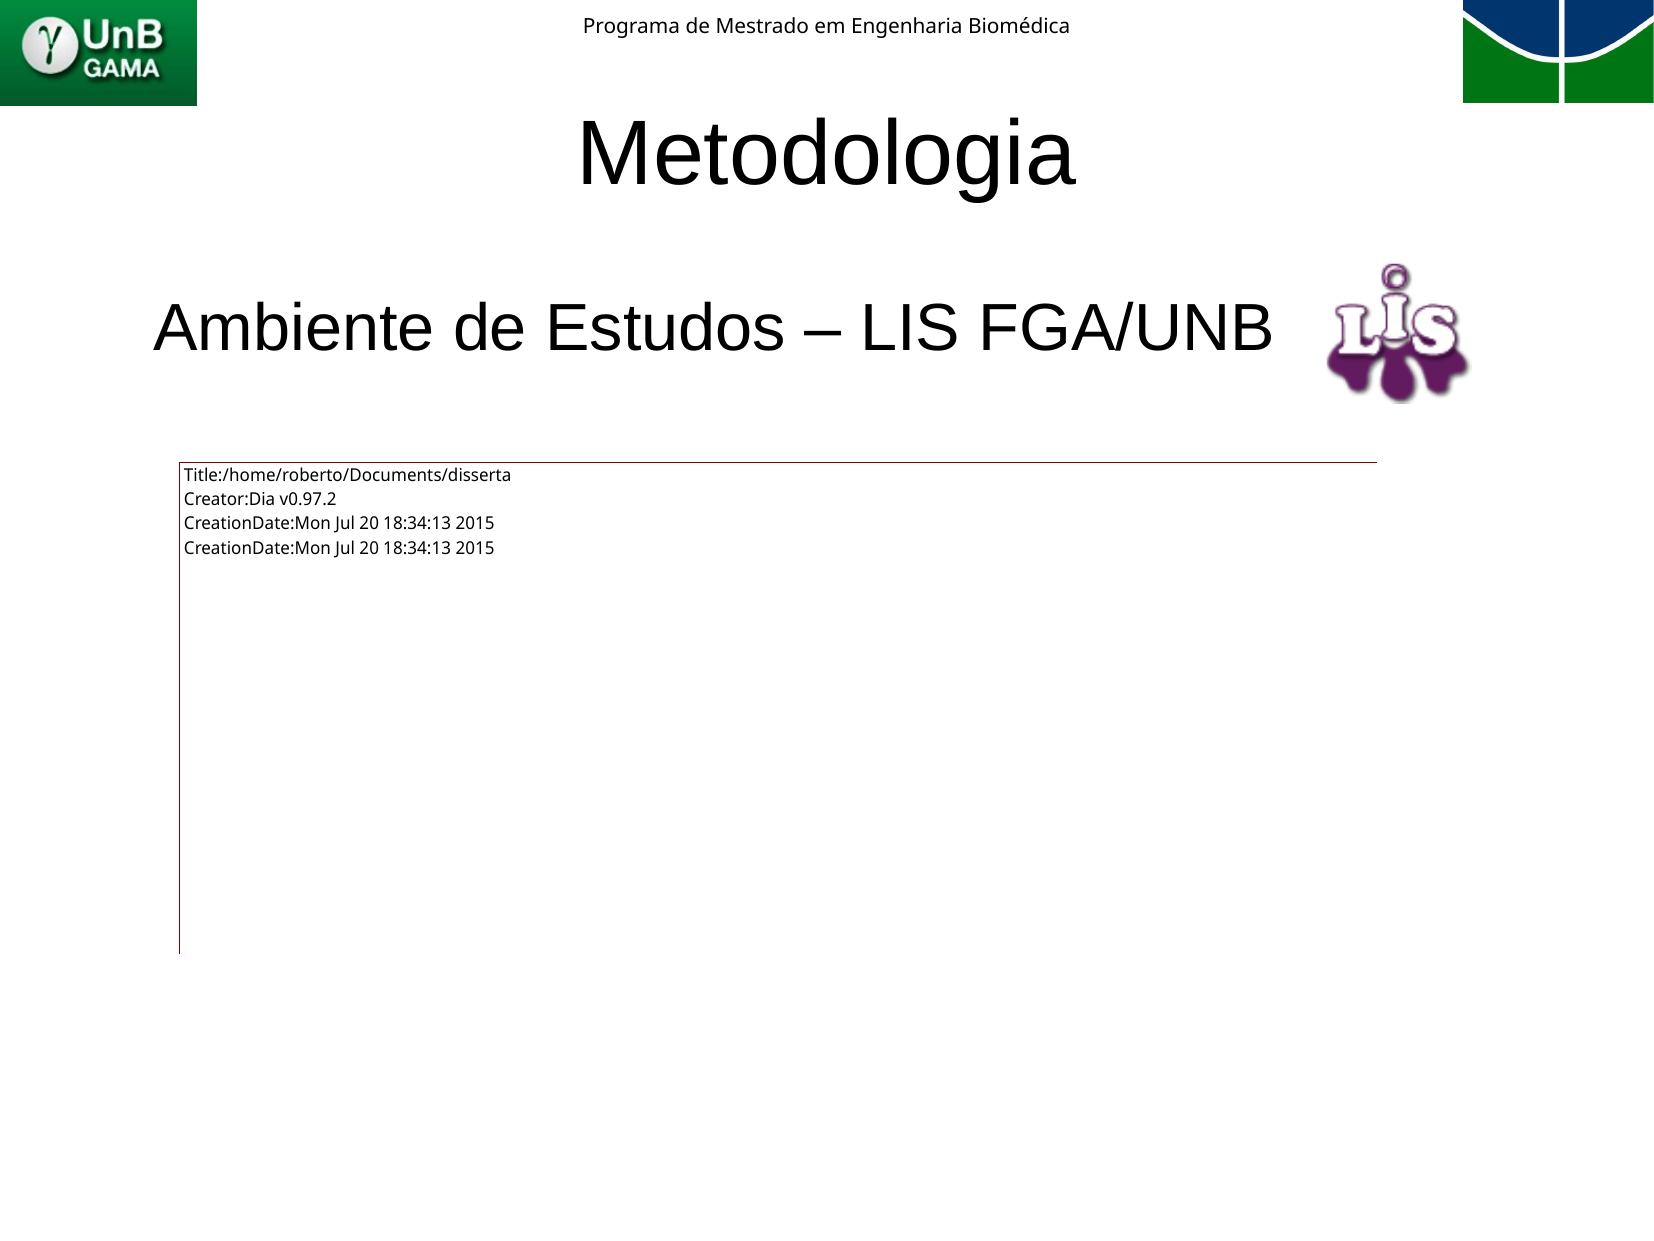

# Metodologia
Ambiente de Estudos – LIS FGA/UNB